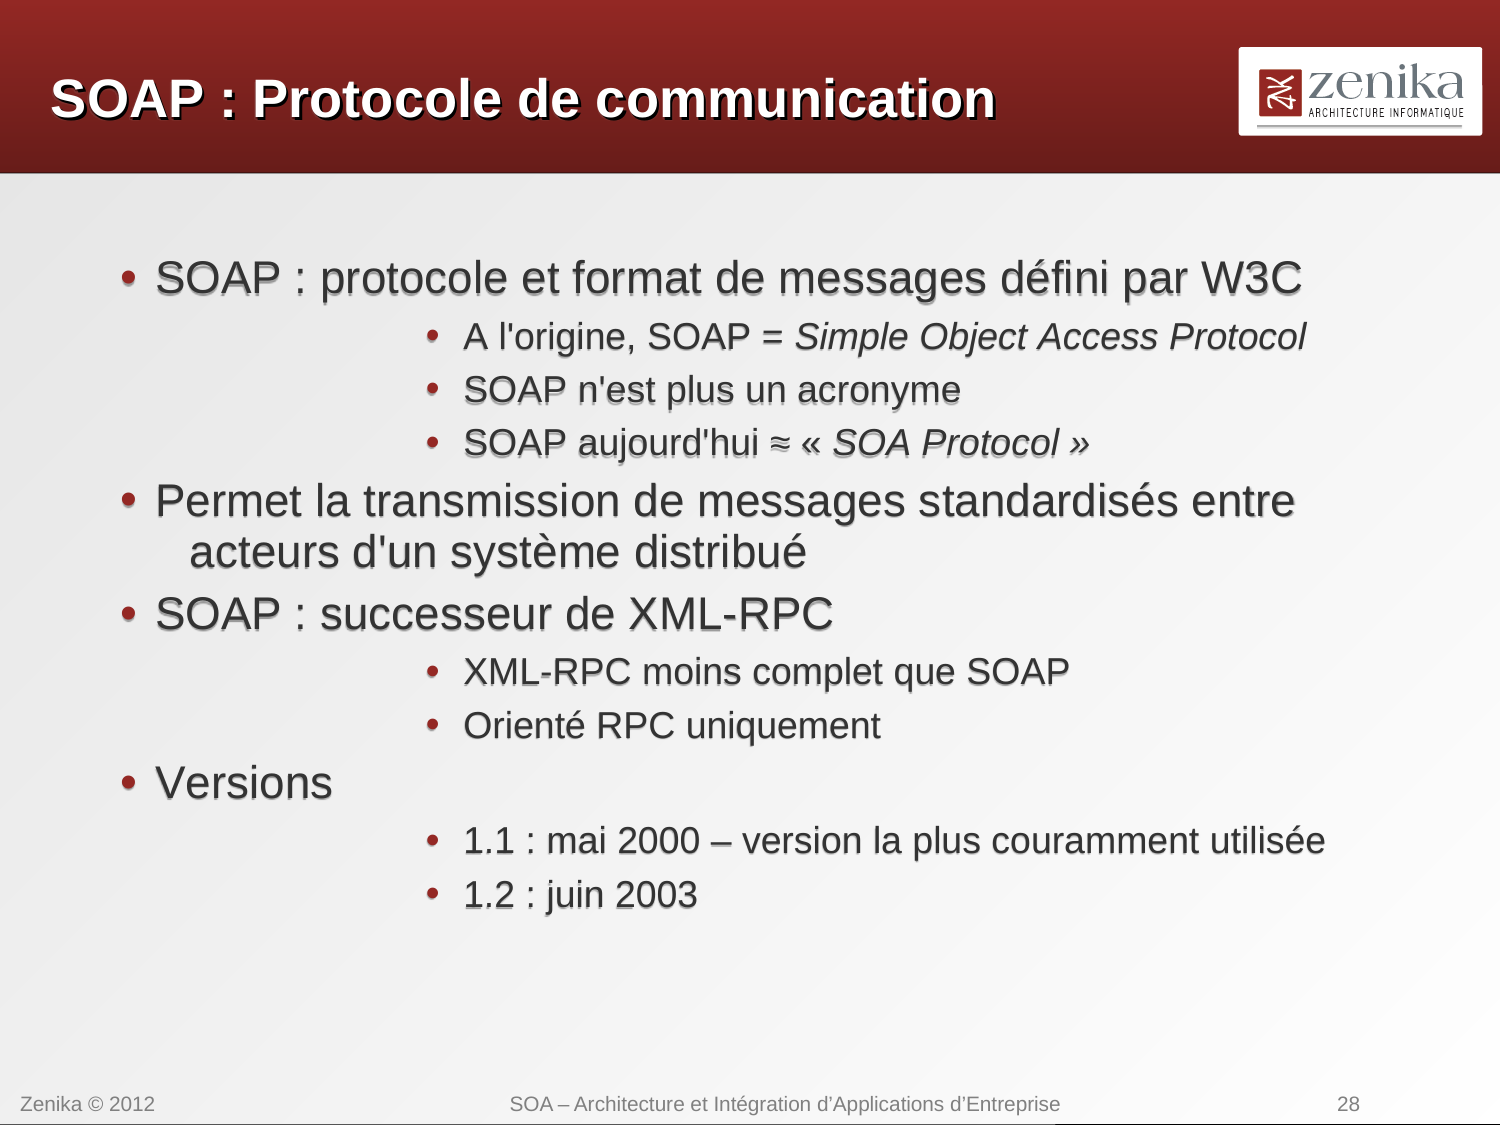

# SOAP : Protocole de communication
SOAP : protocole et format de messages défini par W3C
A l'origine, SOAP = Simple Object Access Protocol
SOAP n'est plus un acronyme
SOAP aujourd'hui ≈ « SOA Protocol »
Permet la transmission de messages standardisés entre acteurs d'un système distribué
SOAP : successeur de XML-RPC
XML-RPC moins complet que SOAP
Orienté RPC uniquement
Versions
1.1 : mai 2000 – version la plus couramment utilisée
1.2 : juin 2003